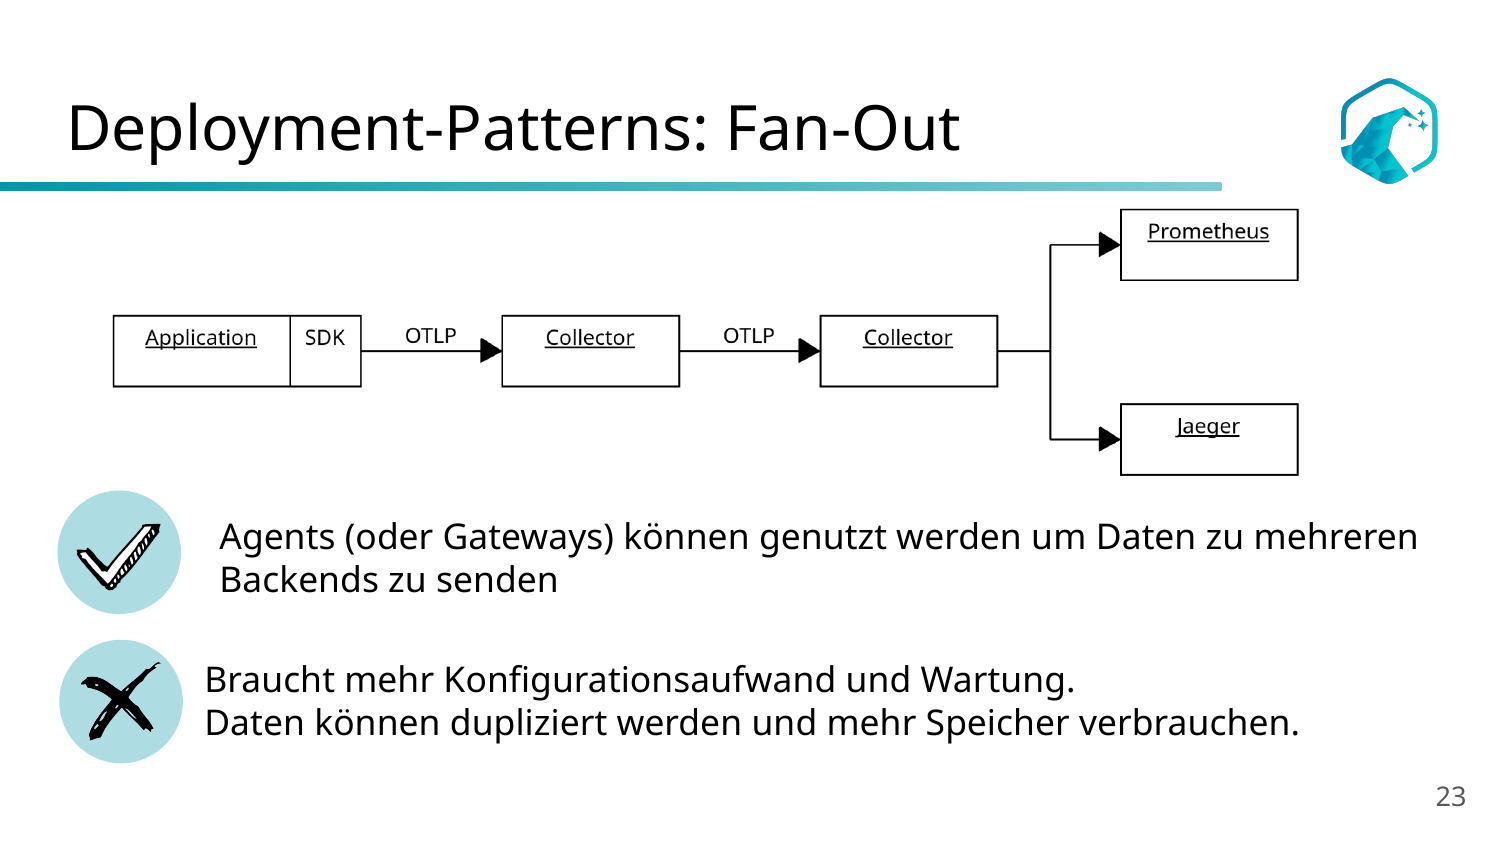

# Deployment-Patterns: Fan-Out
Agents (oder Gateways) können genutzt werden um Daten zu mehreren
Backends zu senden
Braucht mehr Konfigurationsaufwand und Wartung.
Daten können dupliziert werden und mehr Speicher verbrauchen.